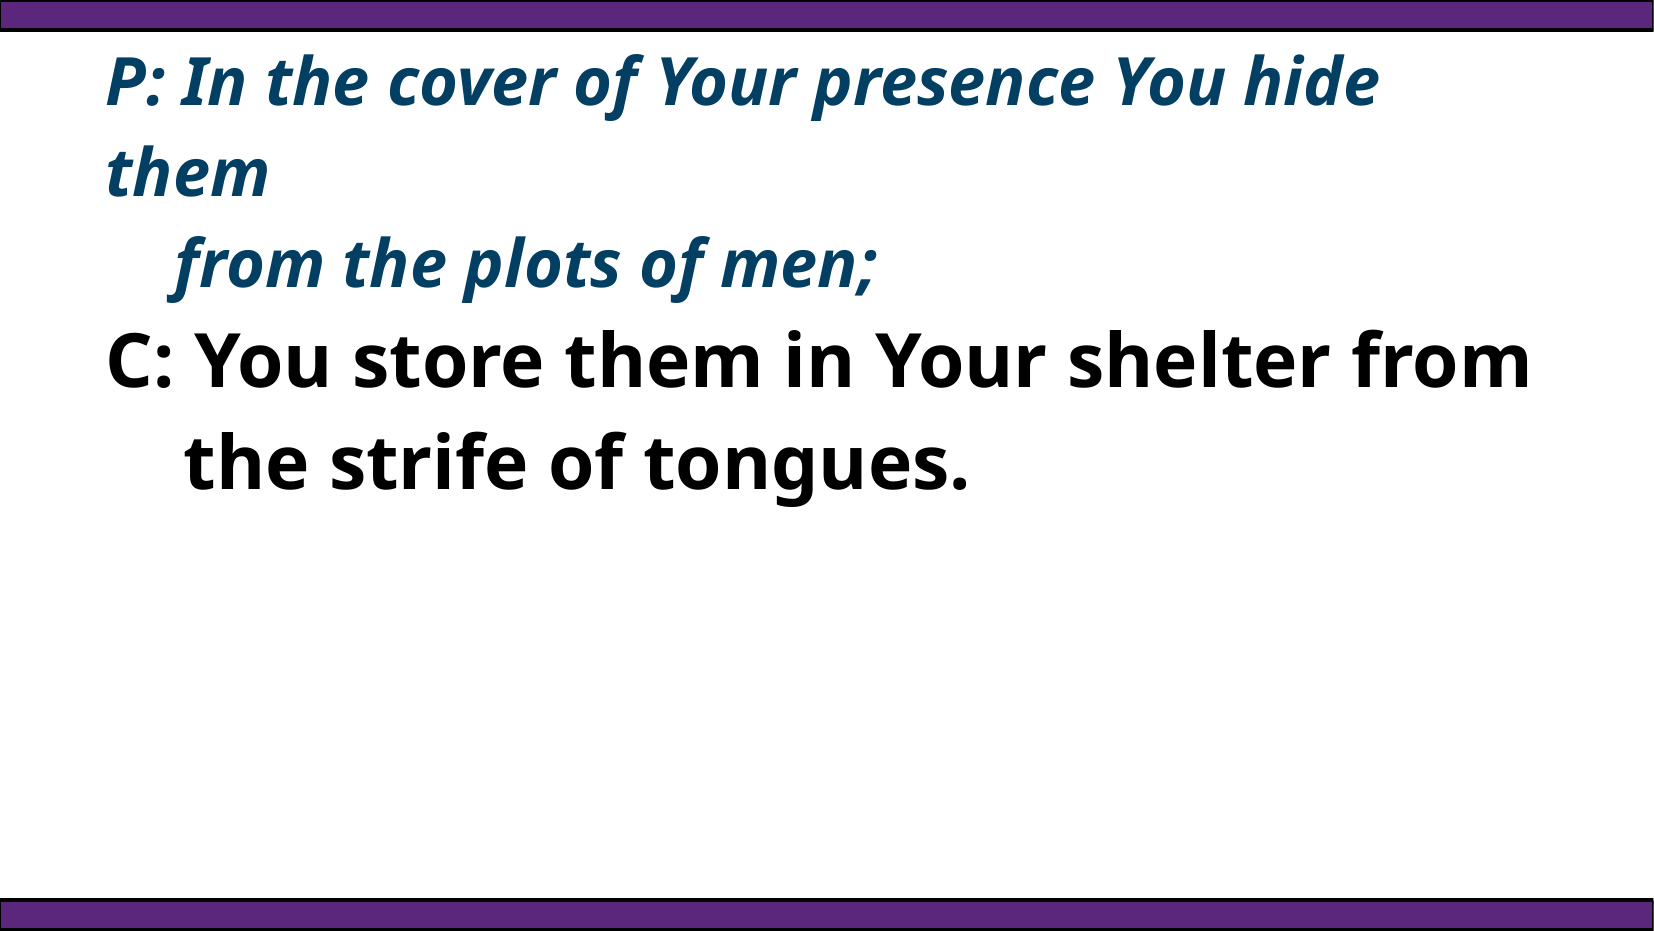

P: In the cover of Your presence You hide them
 from the plots of men;
C: You store them in Your shelter from
 the strife of tongues.